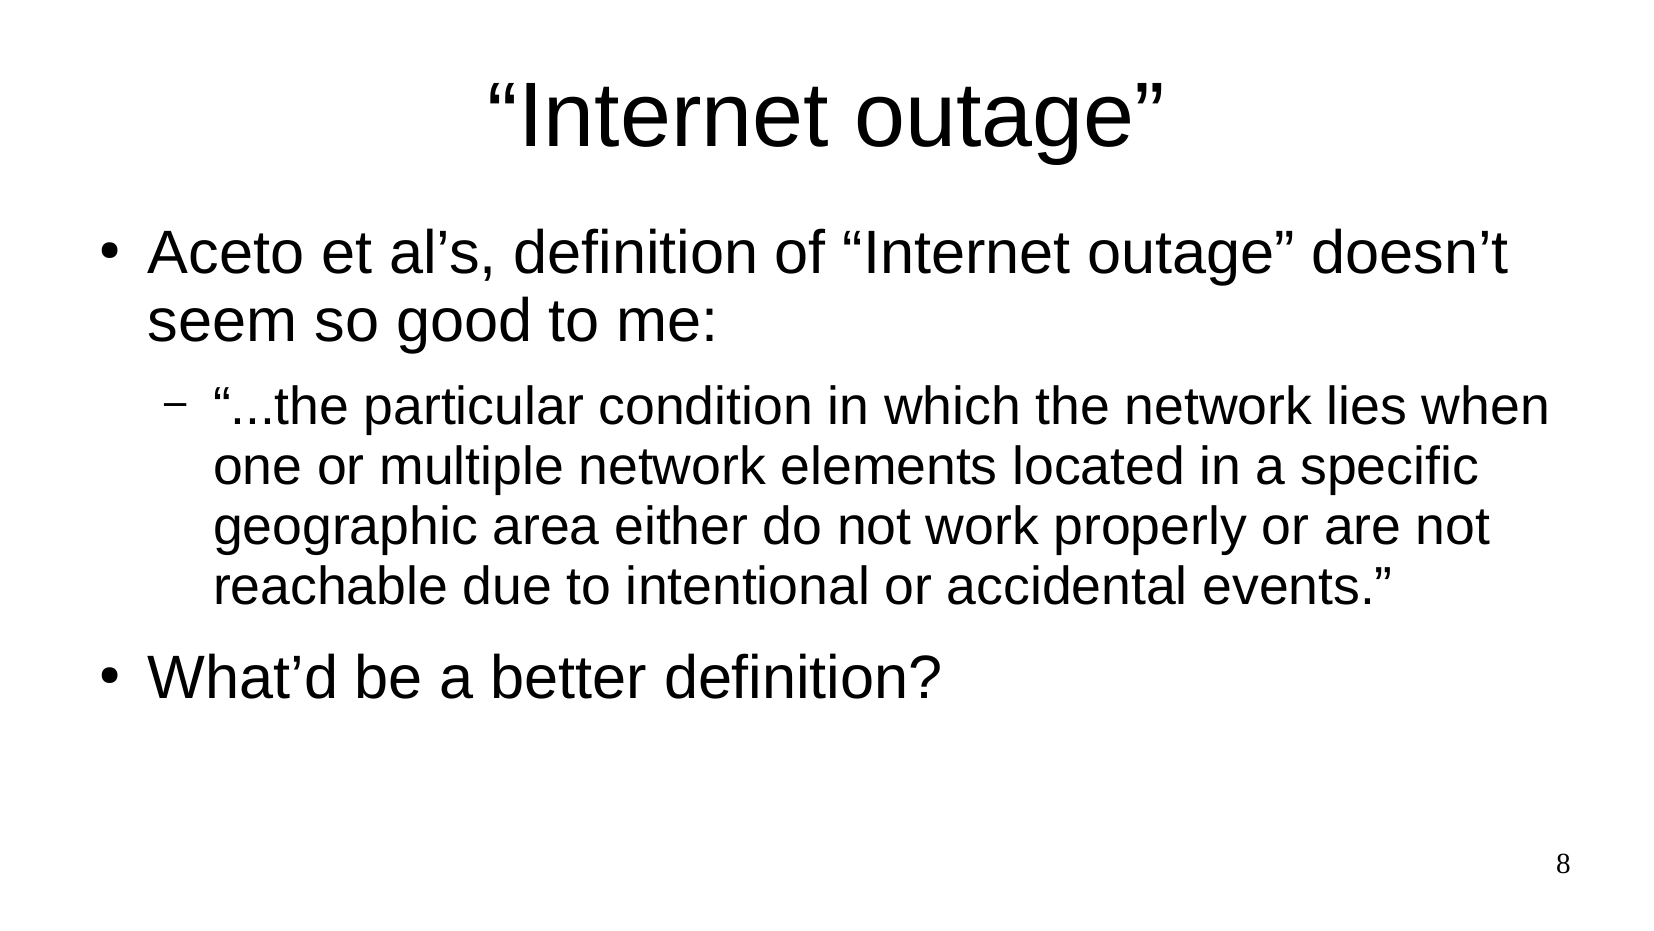

# “Internet outage”
Aceto et al’s, definition of “Internet outage” doesn’t seem so good to me:
“...the particular condition in which the network lies when one or multiple network elements located in a specific geographic area either do not work properly or are not reachable due to intentional or accidental events.”
What’d be a better definition?
8